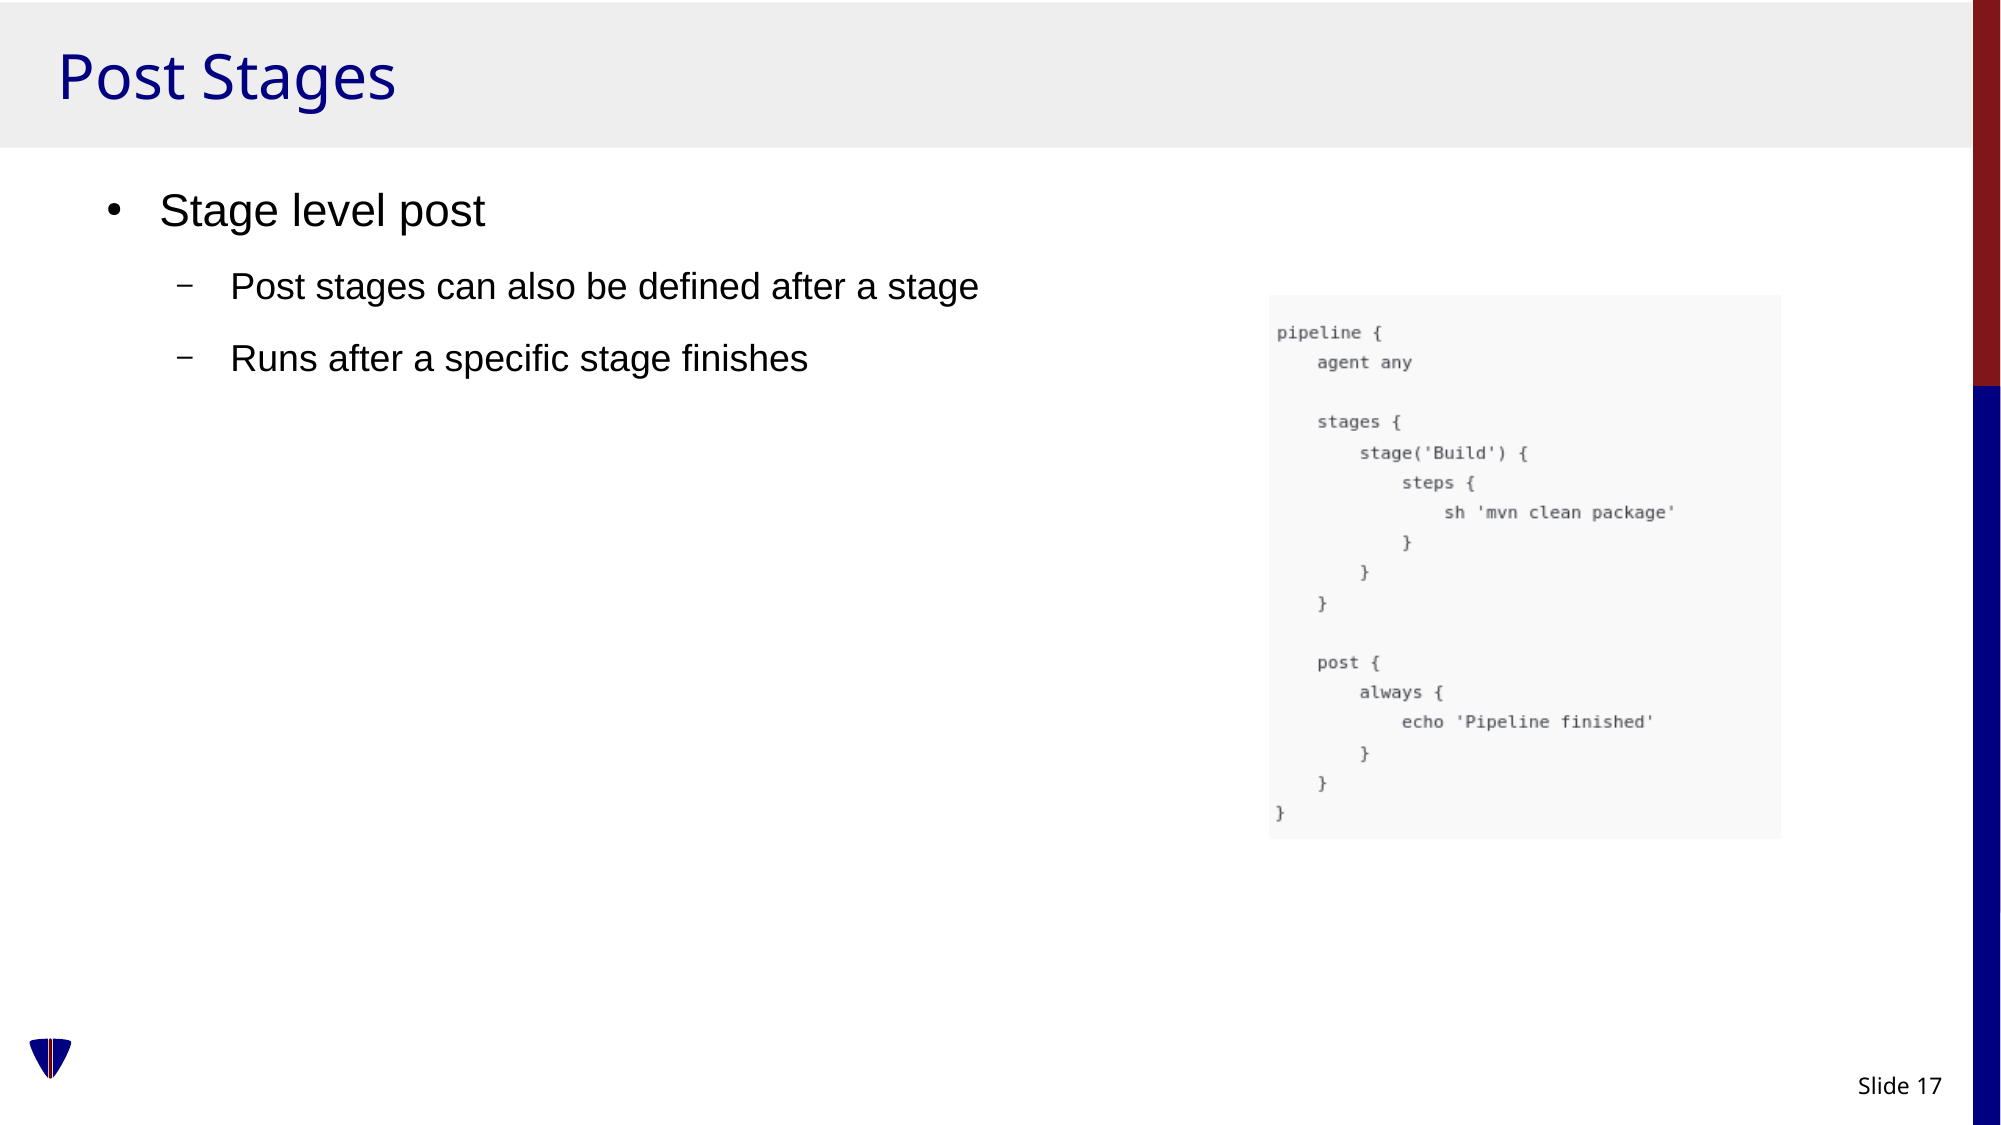

# Post Stages
Stage level post
Post stages can also be defined after a stage
Runs after a specific stage finishes